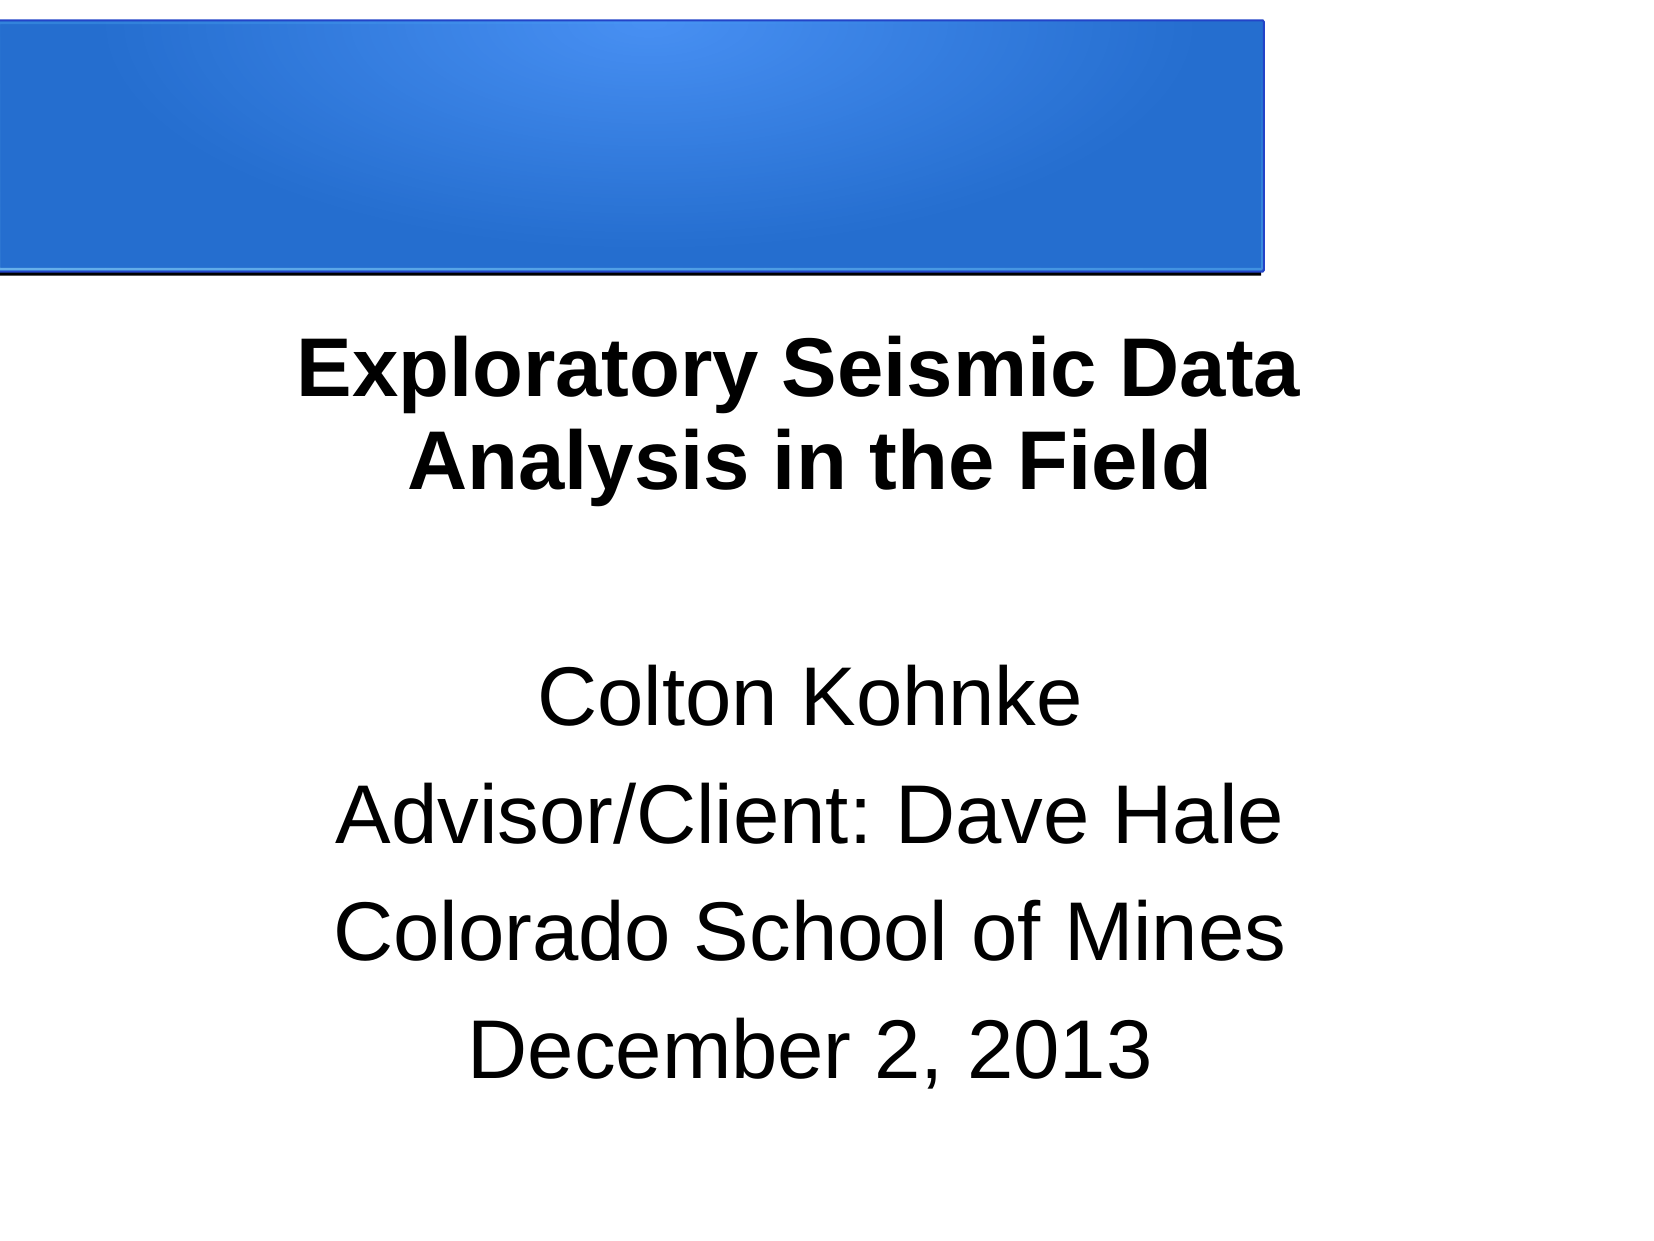

#
Exploratory Seismic Data
Analysis in the Field
Colton Kohnke
Advisor/Client: Dave Hale
Colorado School of Mines
December 2, 2013